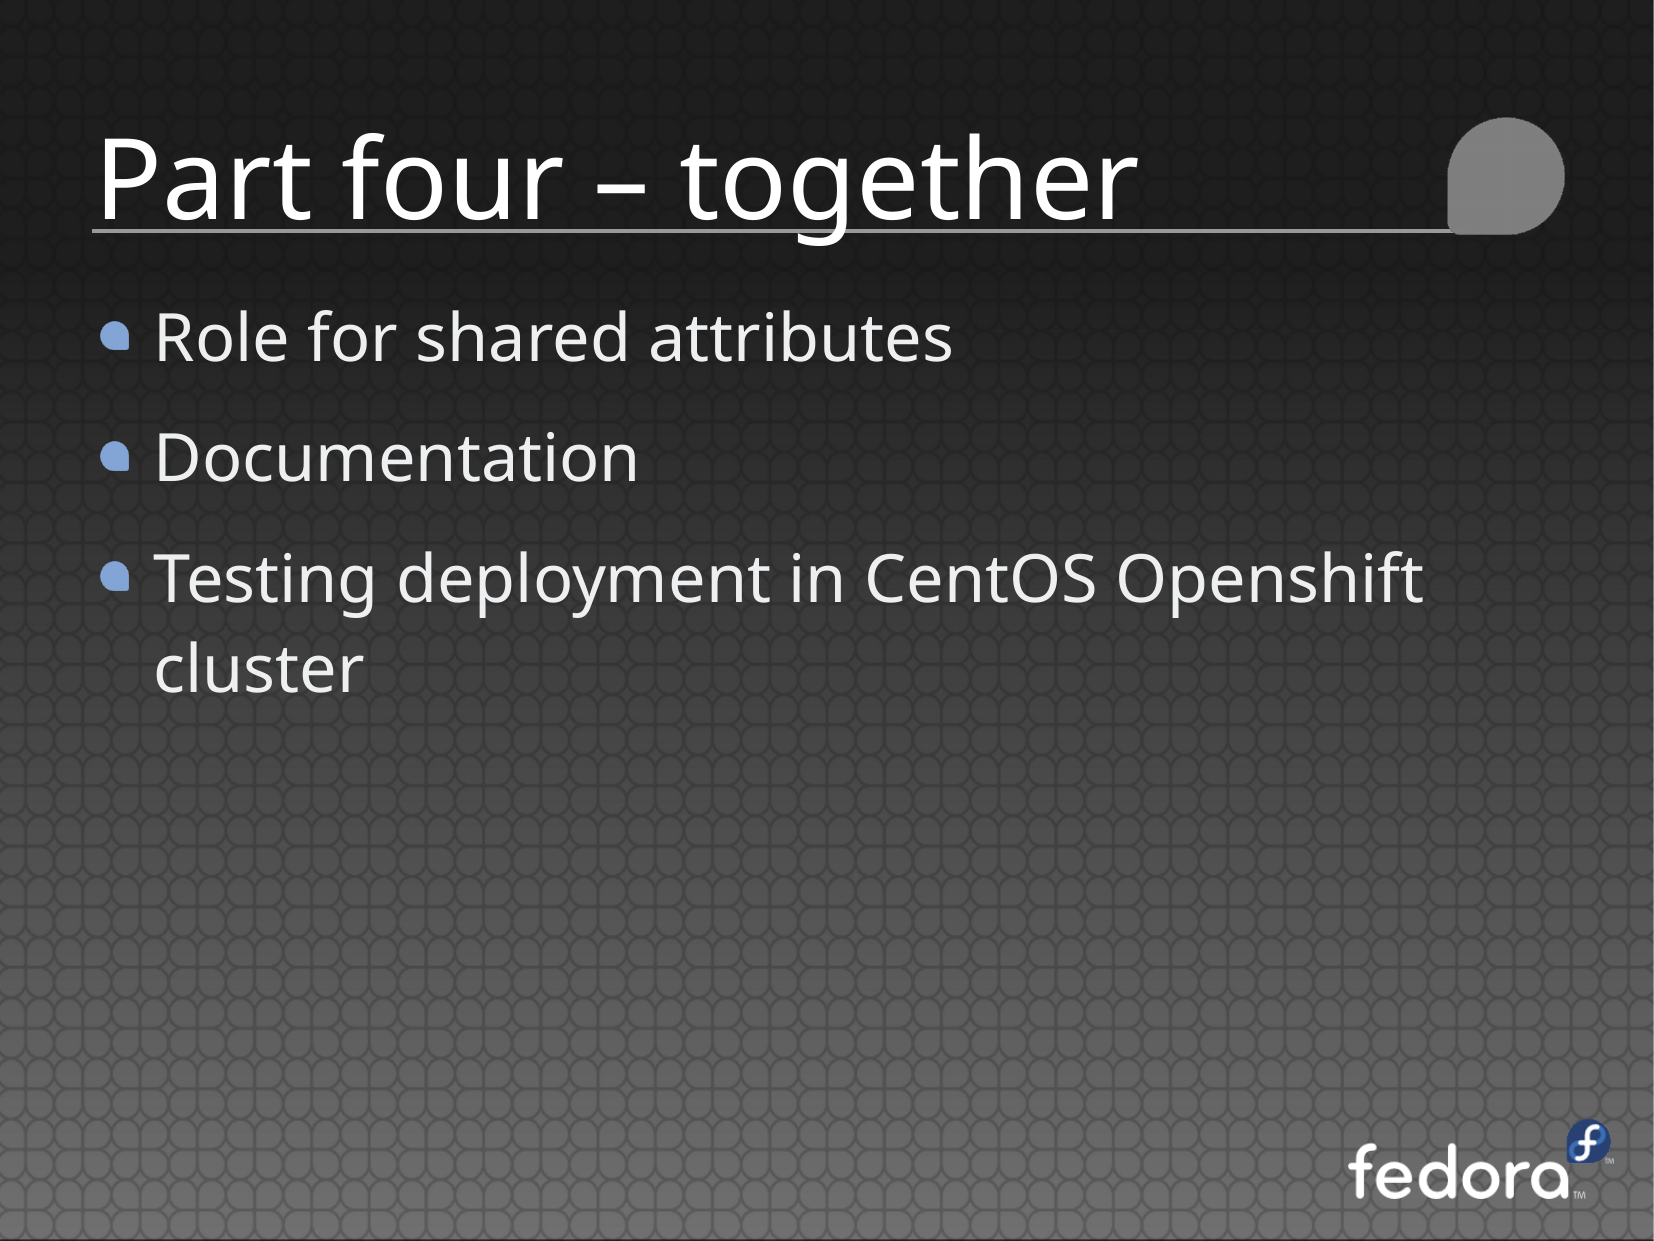

Part four – together
# Role for shared attributes
Documentation
Testing deployment in CentOS Openshift cluster